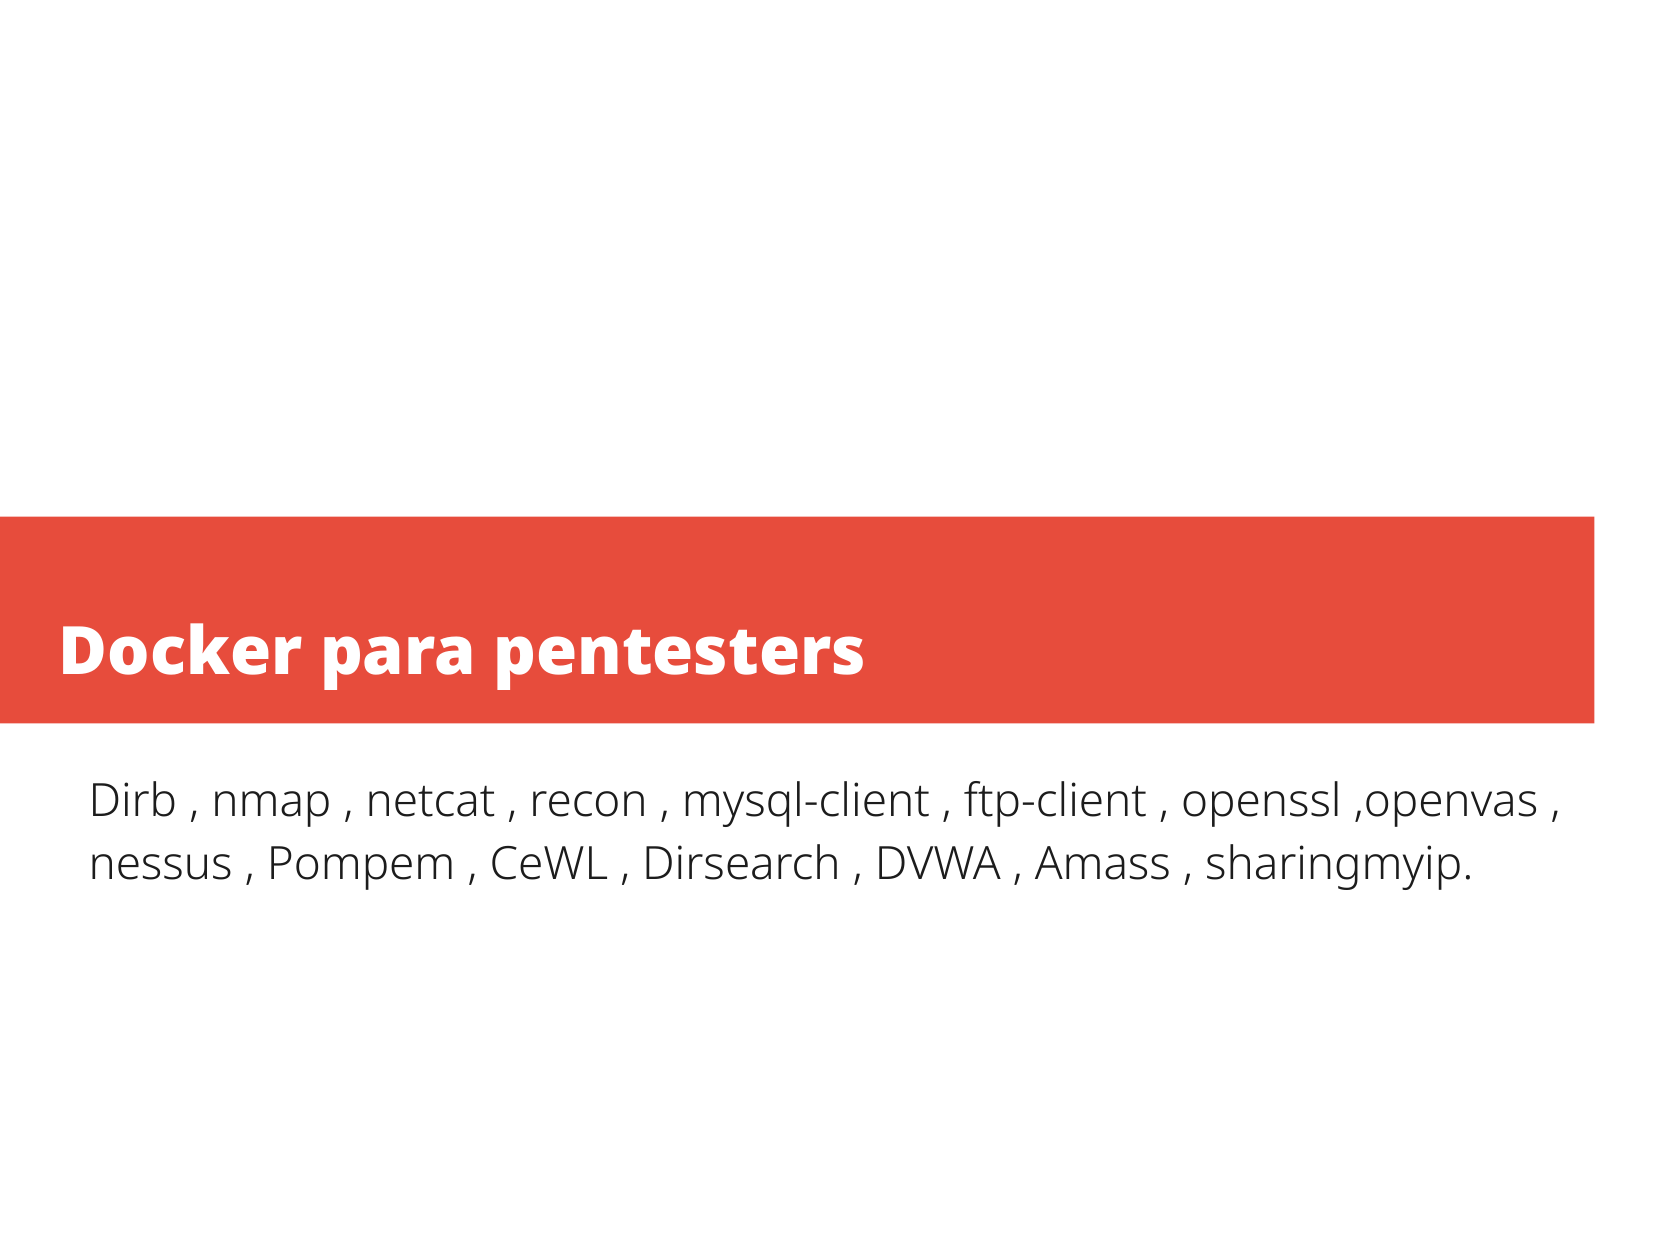

# Docker para pentesters
Dirb , nmap , netcat , recon , mysql-client , ftp-client , openssl ,openvas , nessus , Pompem , CeWL , Dirsearch , DVWA , Amass , sharingmyip.